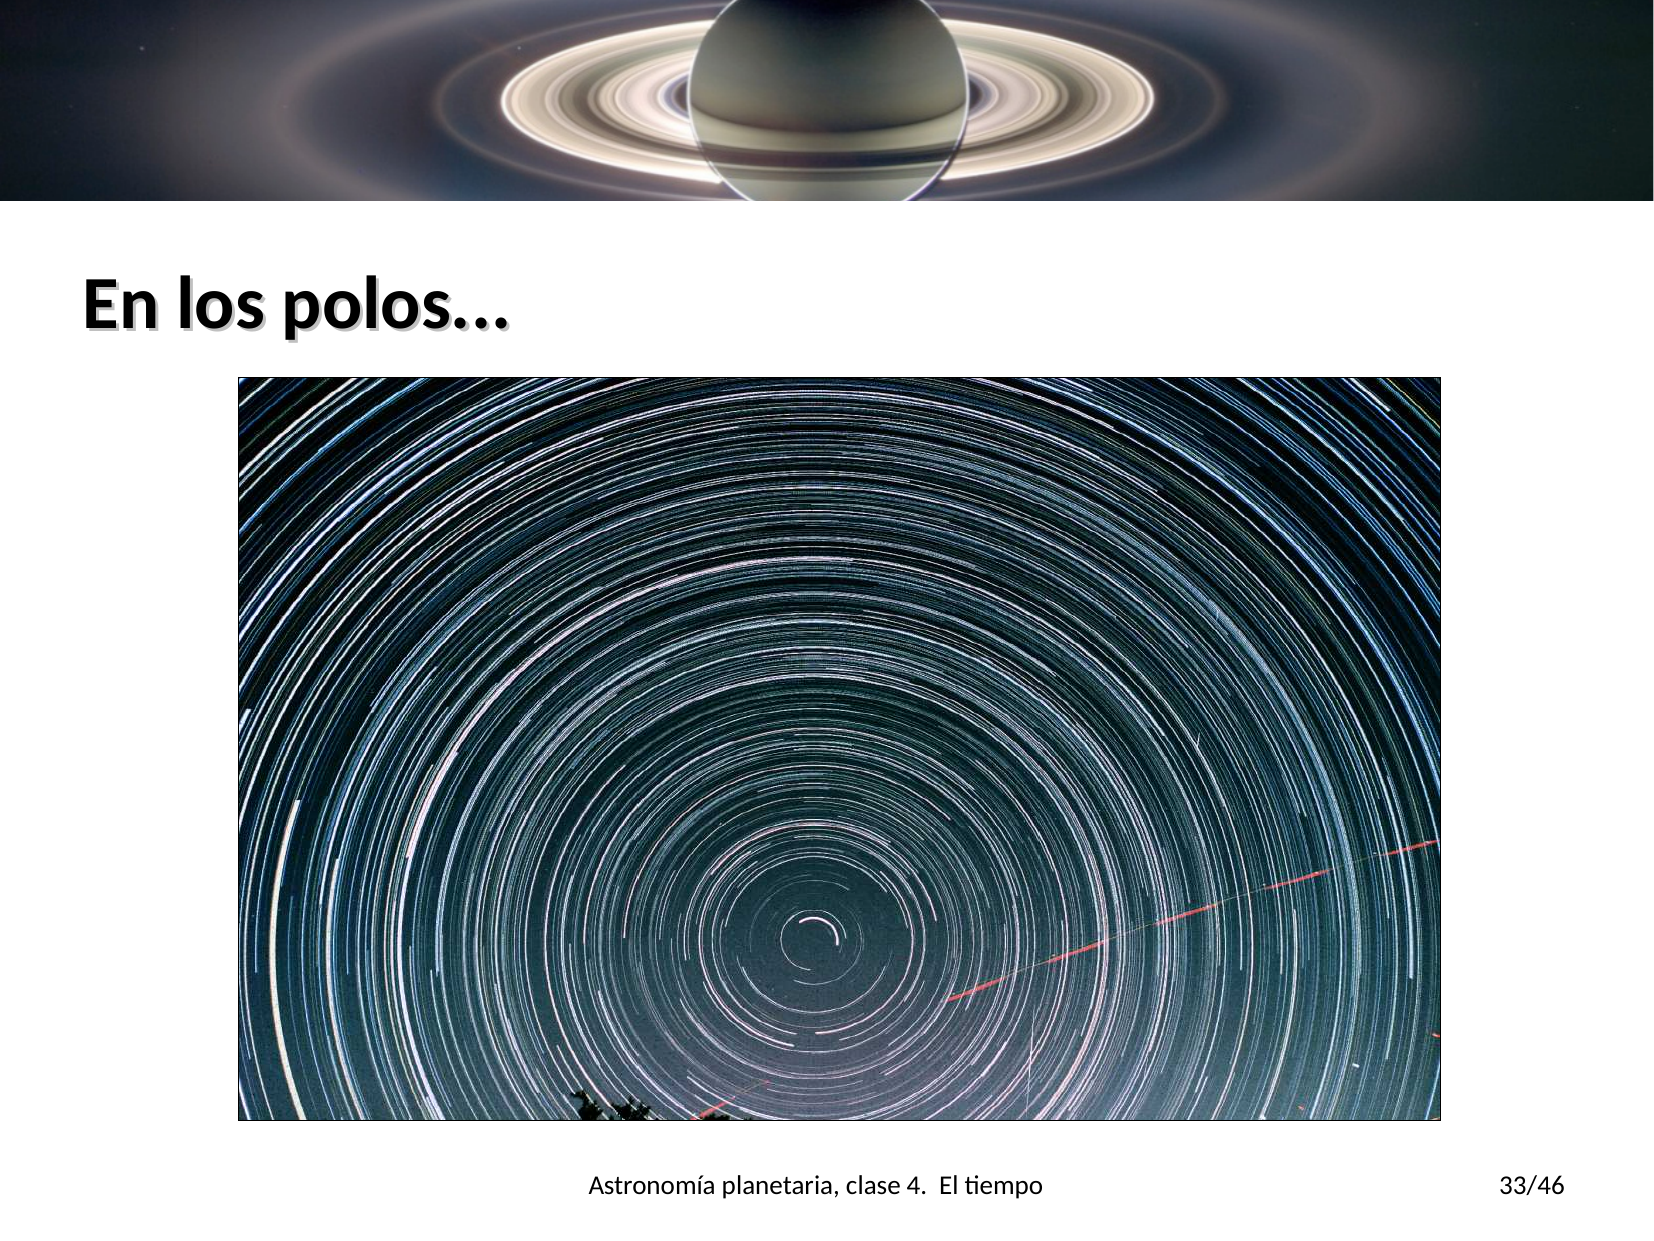

# En los polos...
Astronomía planetaria, clase 4. El tiempo
33